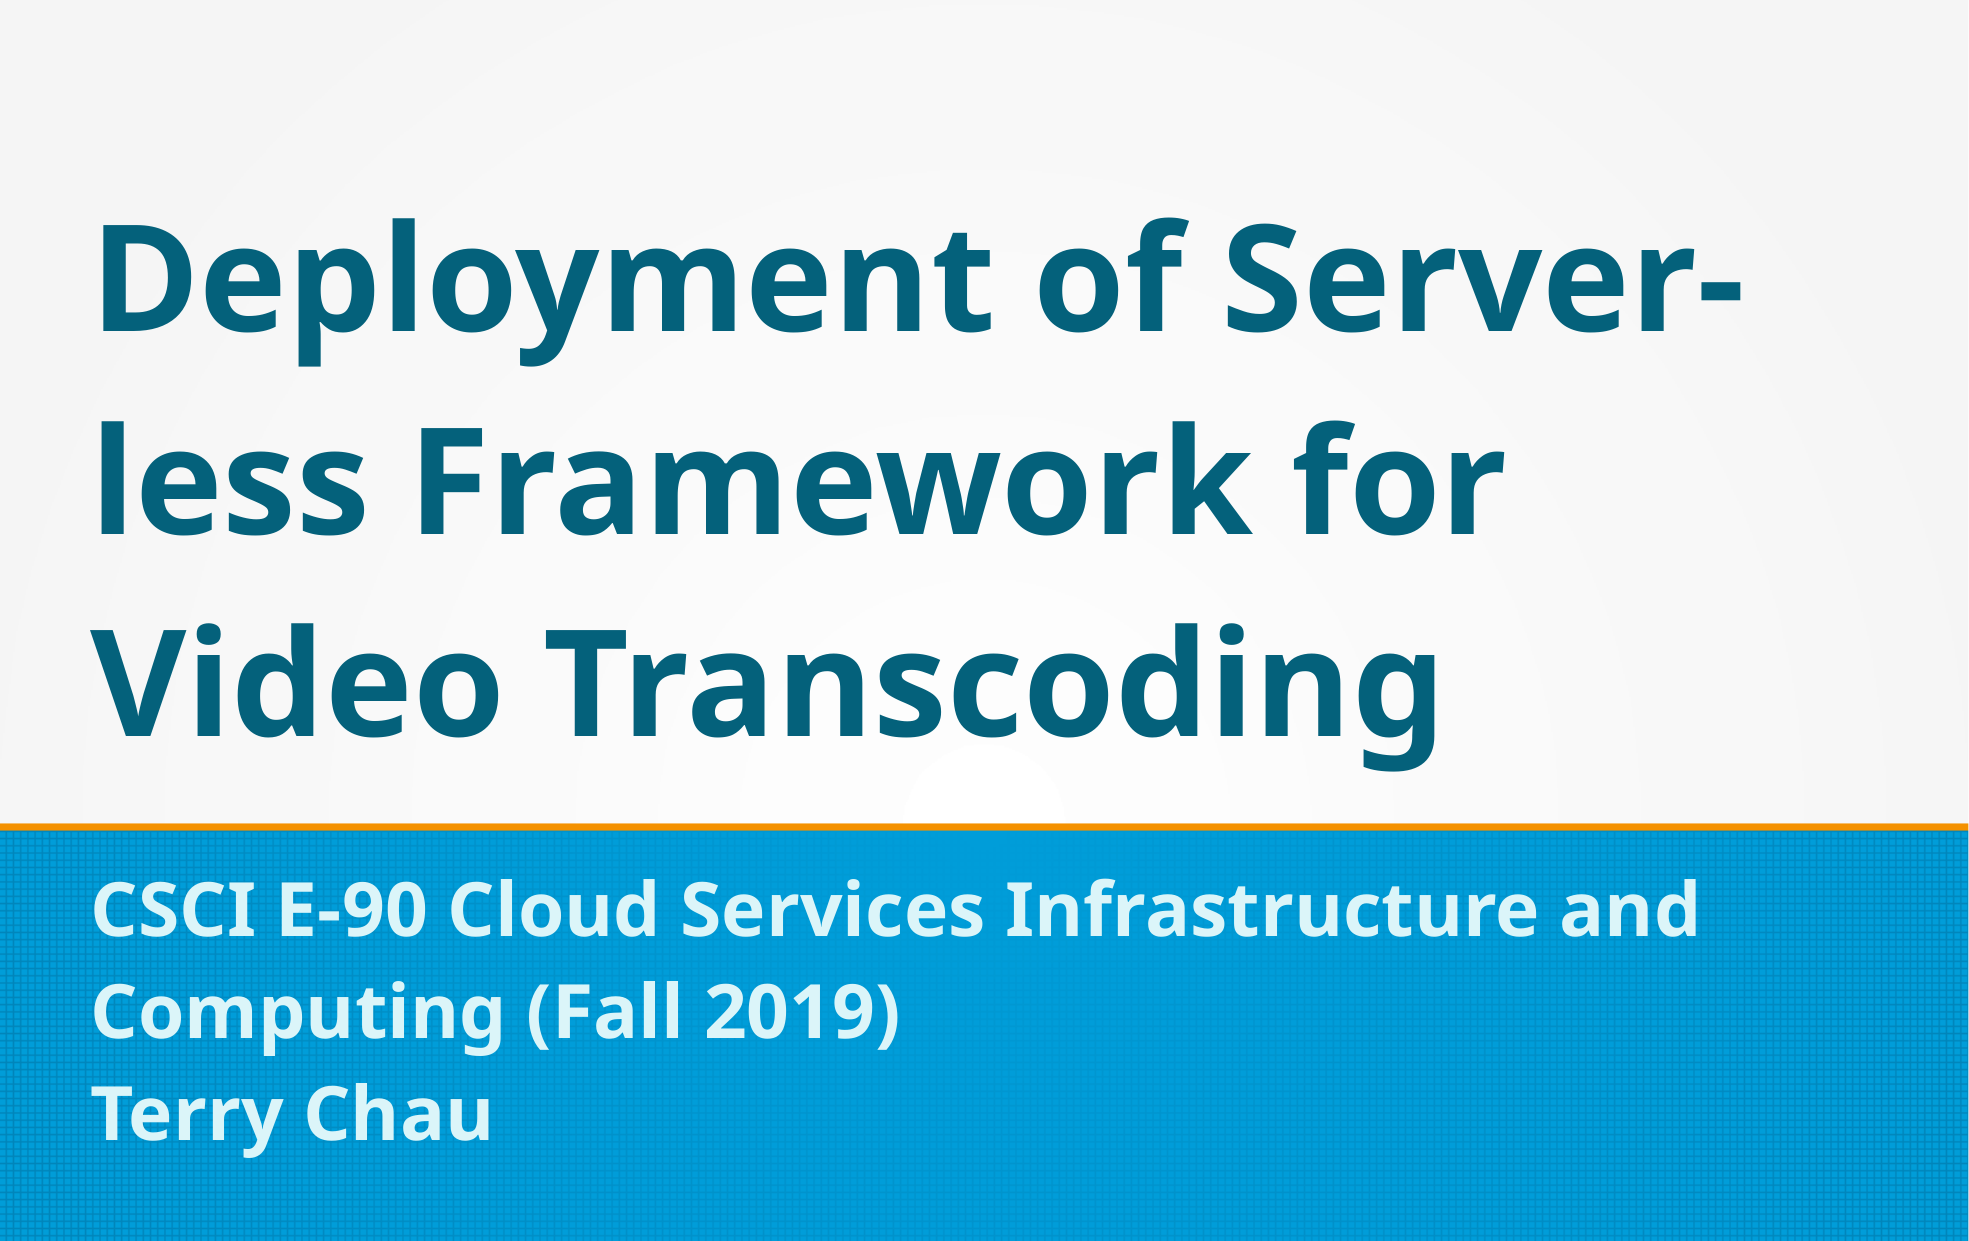

# Deployment of Server-less Framework for Video Transcoding
CSCI E-90 Cloud Services Infrastructure and Computing (Fall 2019)
Terry Chau